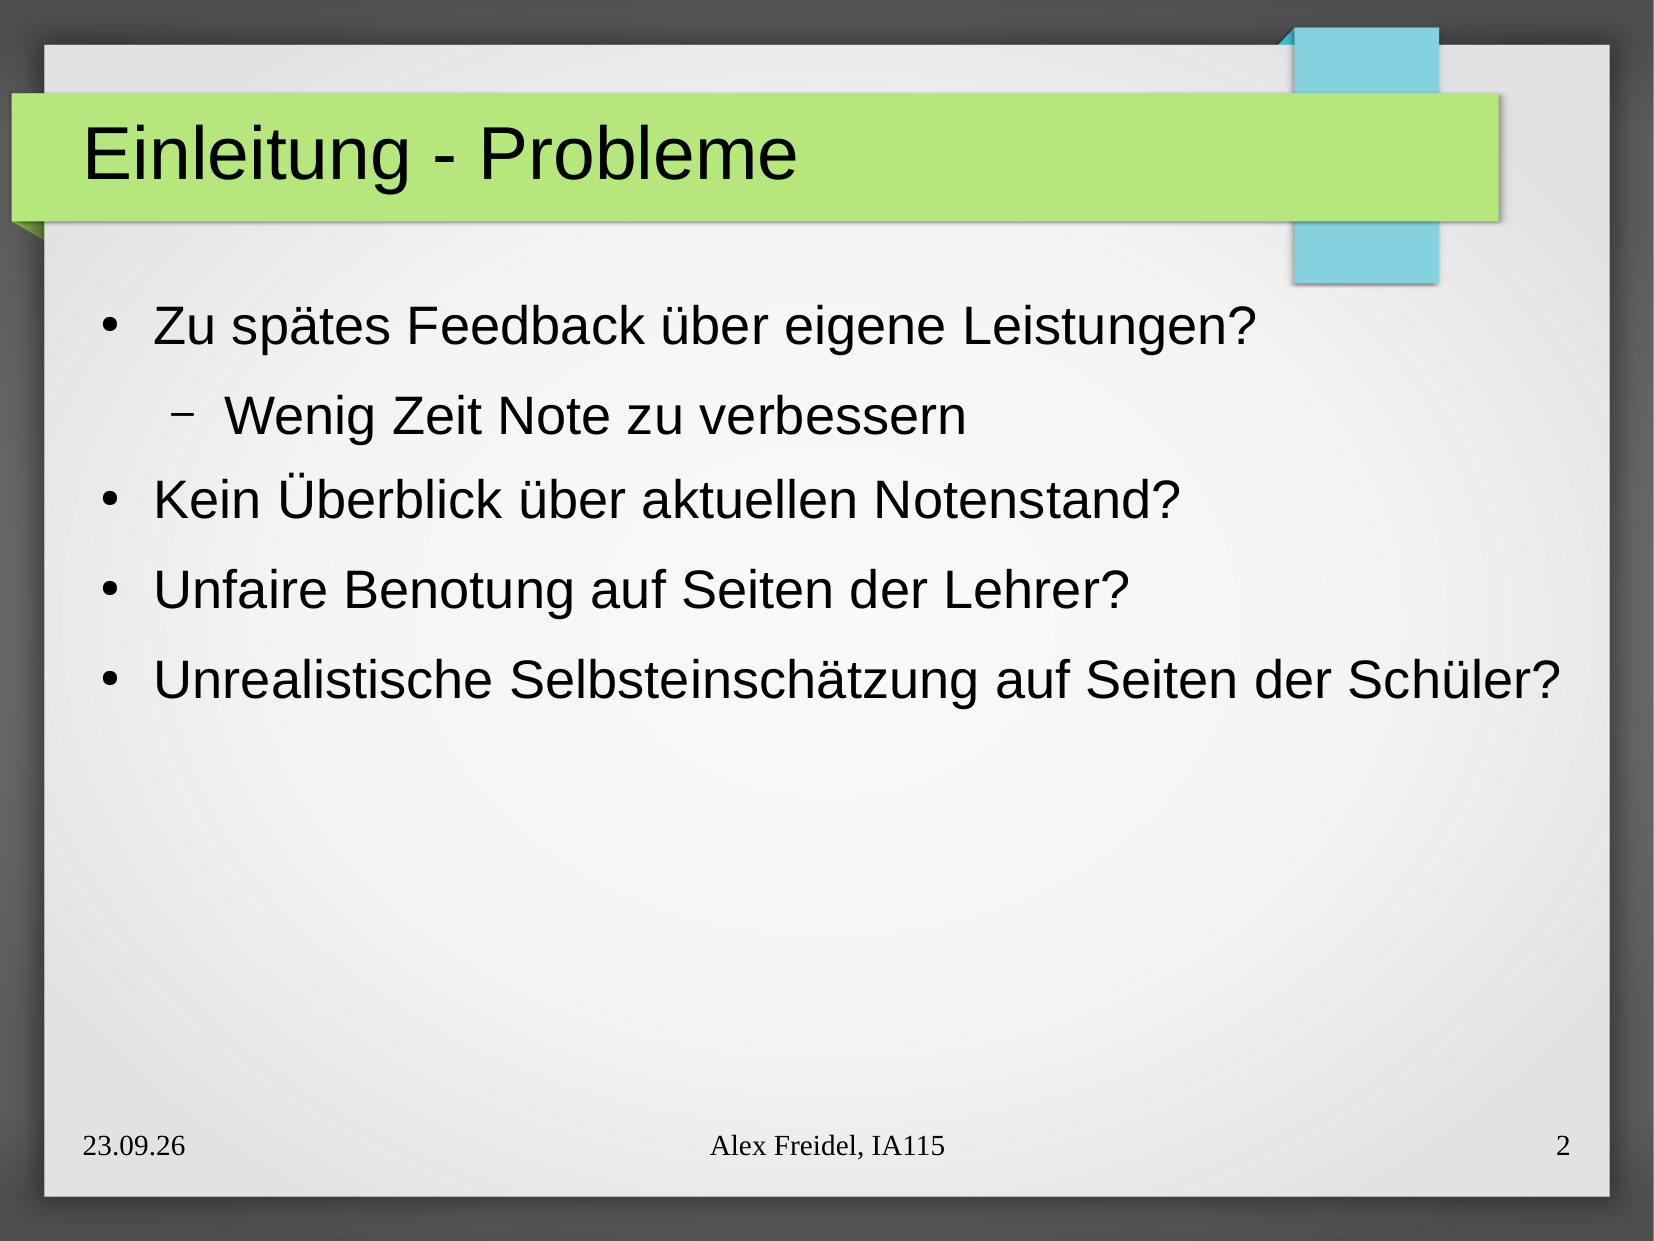

# Einleitung - Probleme
Zu spätes Feedback über eigene Leistungen?
Wenig Zeit Note zu verbessern
Kein Überblick über aktuellen Notenstand?
Unfaire Benotung auf Seiten der Lehrer?
Unrealistische Selbsteinschätzung auf Seiten der Schüler?
Alex Freidel, IA115
2